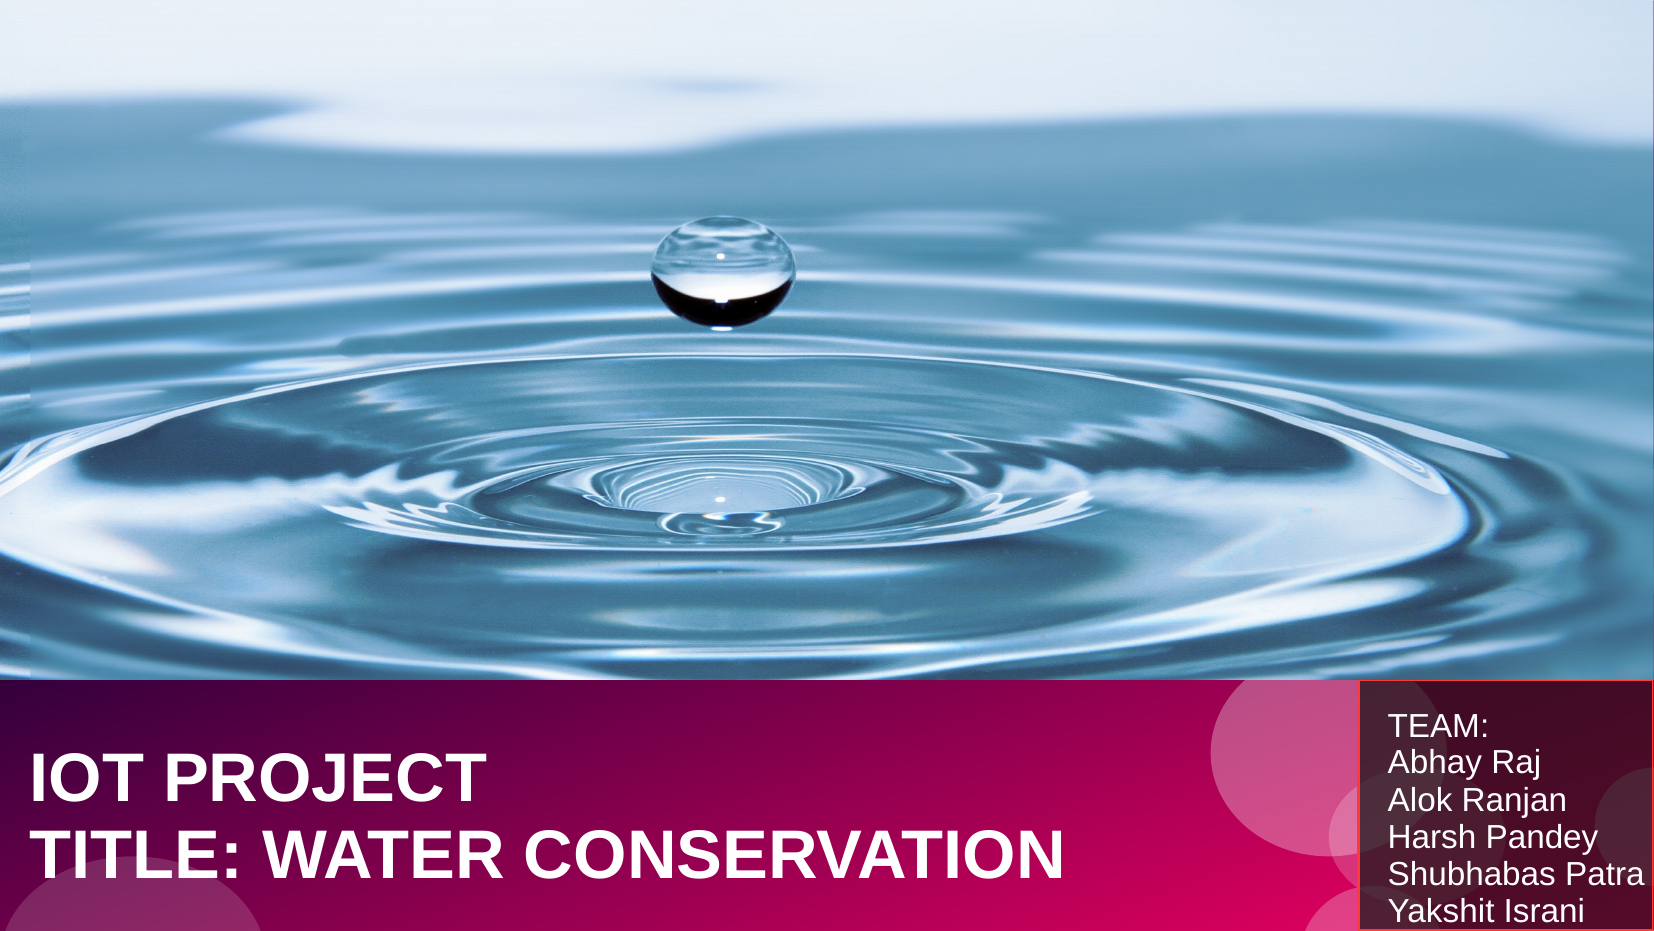

TEAM:
Abhay Raj
Alok Ranjan
Harsh Pandey
Shubhabas Patra
Yakshit Israni
# IOT PROJECT TITLE: WATER CONSERVATION